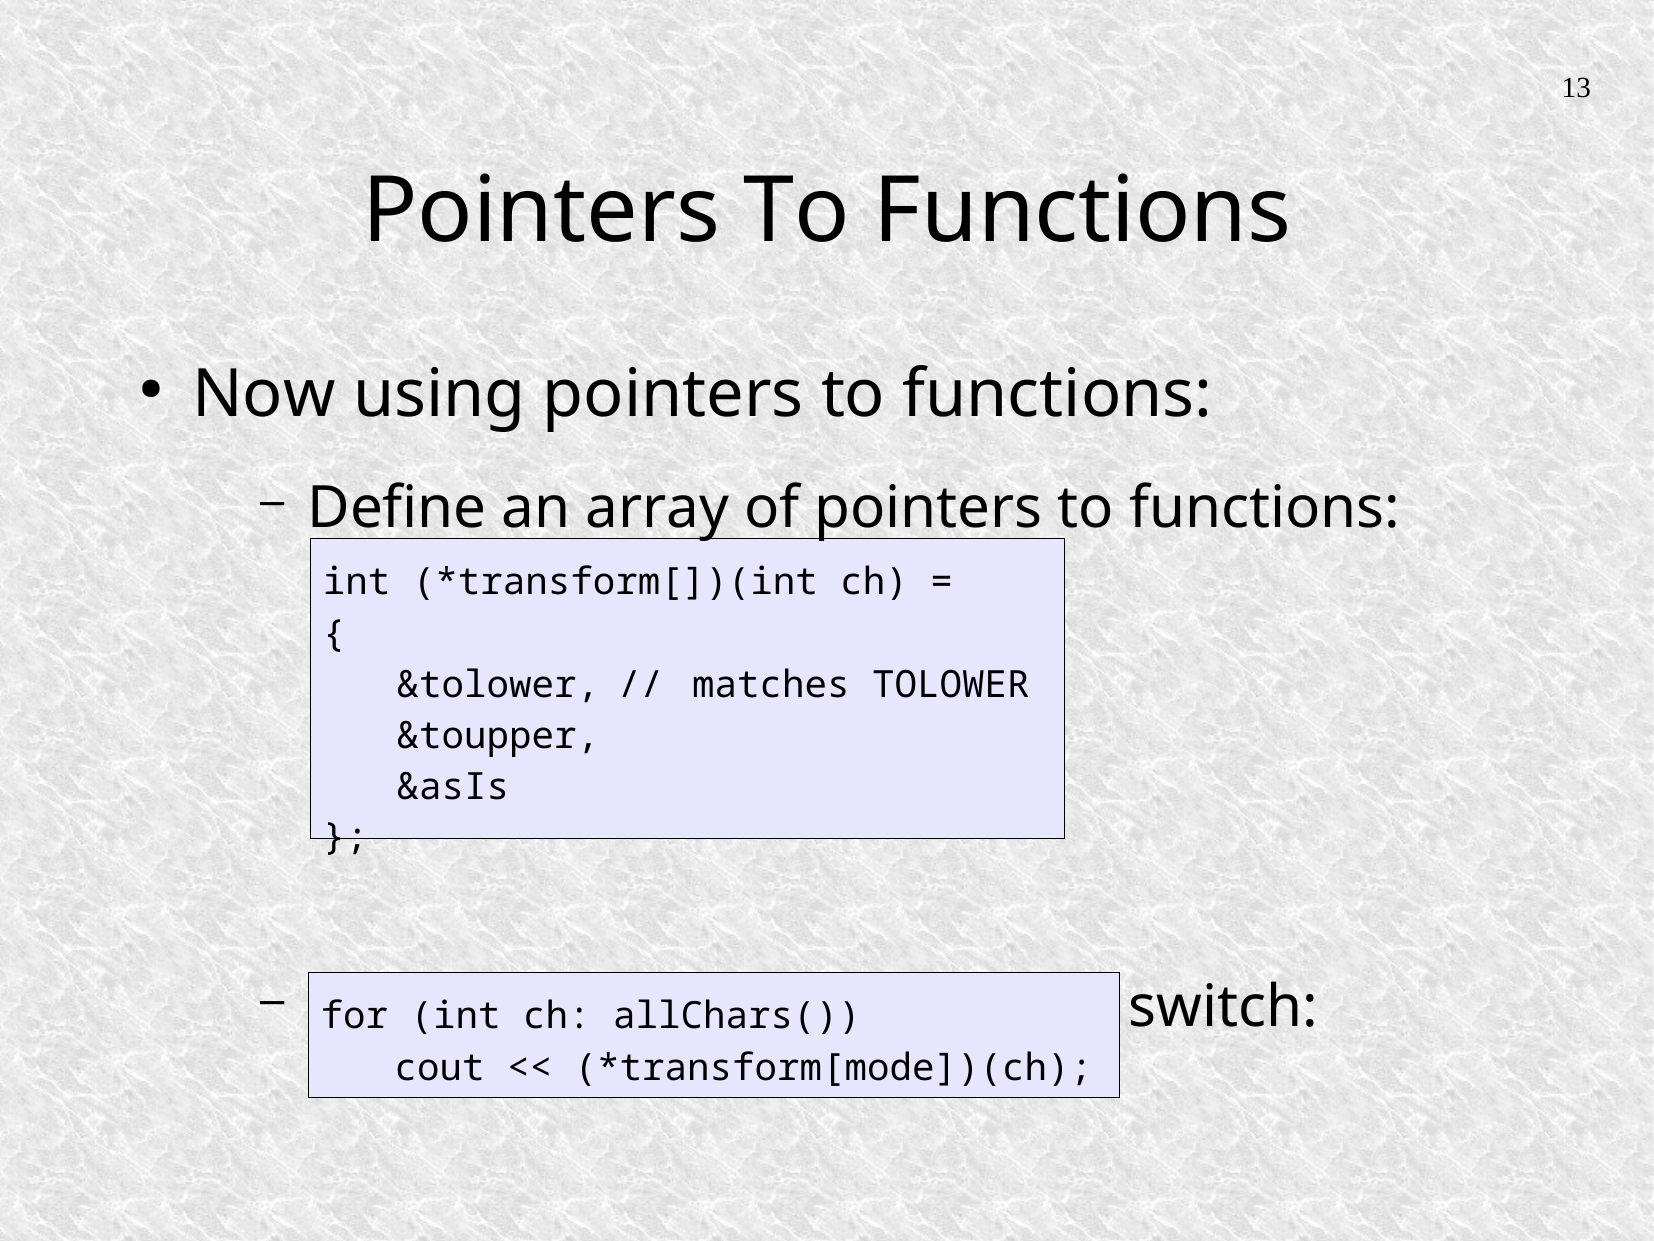

13
# Pointers To Functions
Now using pointers to functions:
Define an array of pointers to functions:
Use the array elements, not a switch:
int (*transform[])(int ch) =
{
	&tolower,	//	matches TOLOWER
	&toupper,
	&asIs
};
for (int ch: allChars())
	cout << (*transform[mode])(ch);